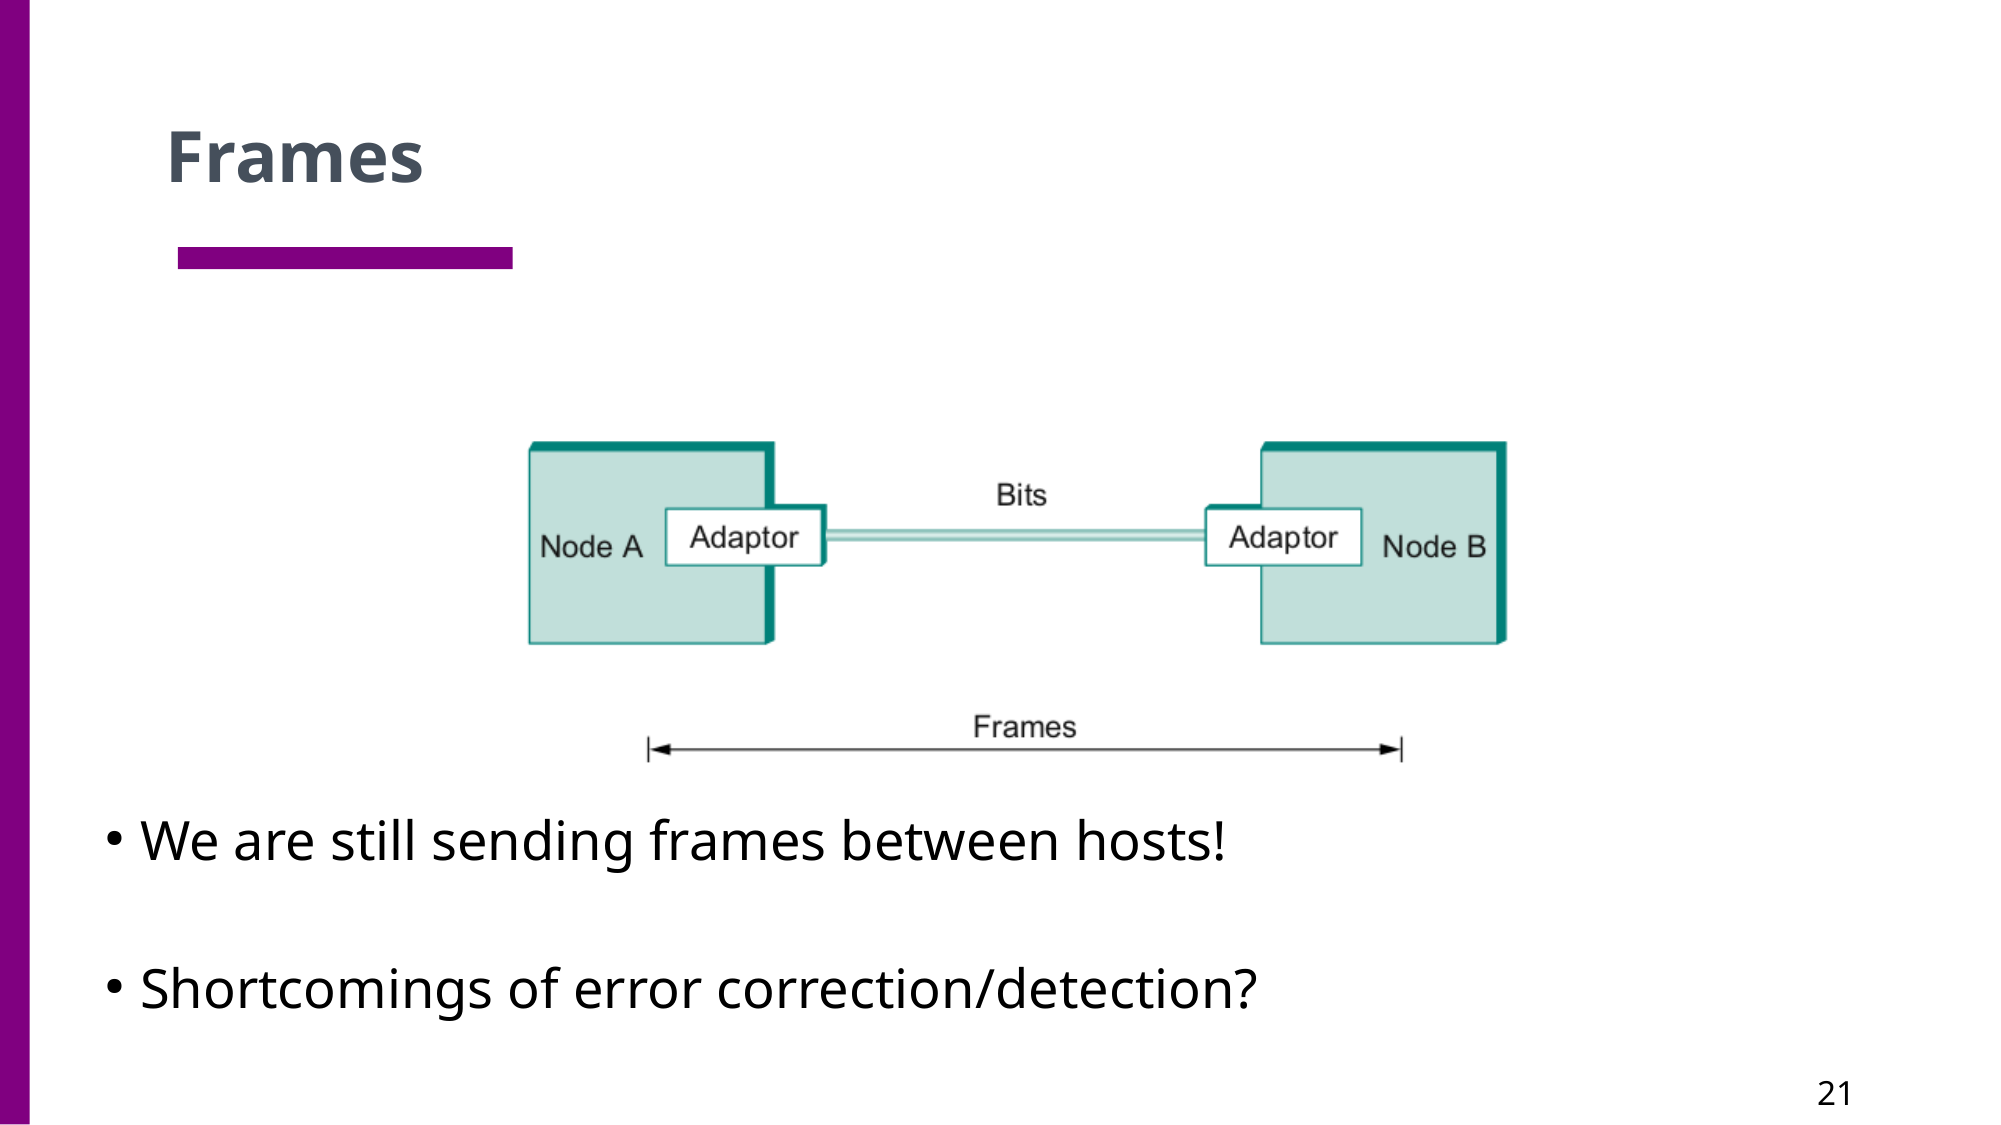

Frames
We are still sending frames between hosts!
Shortcomings of error correction/detection?